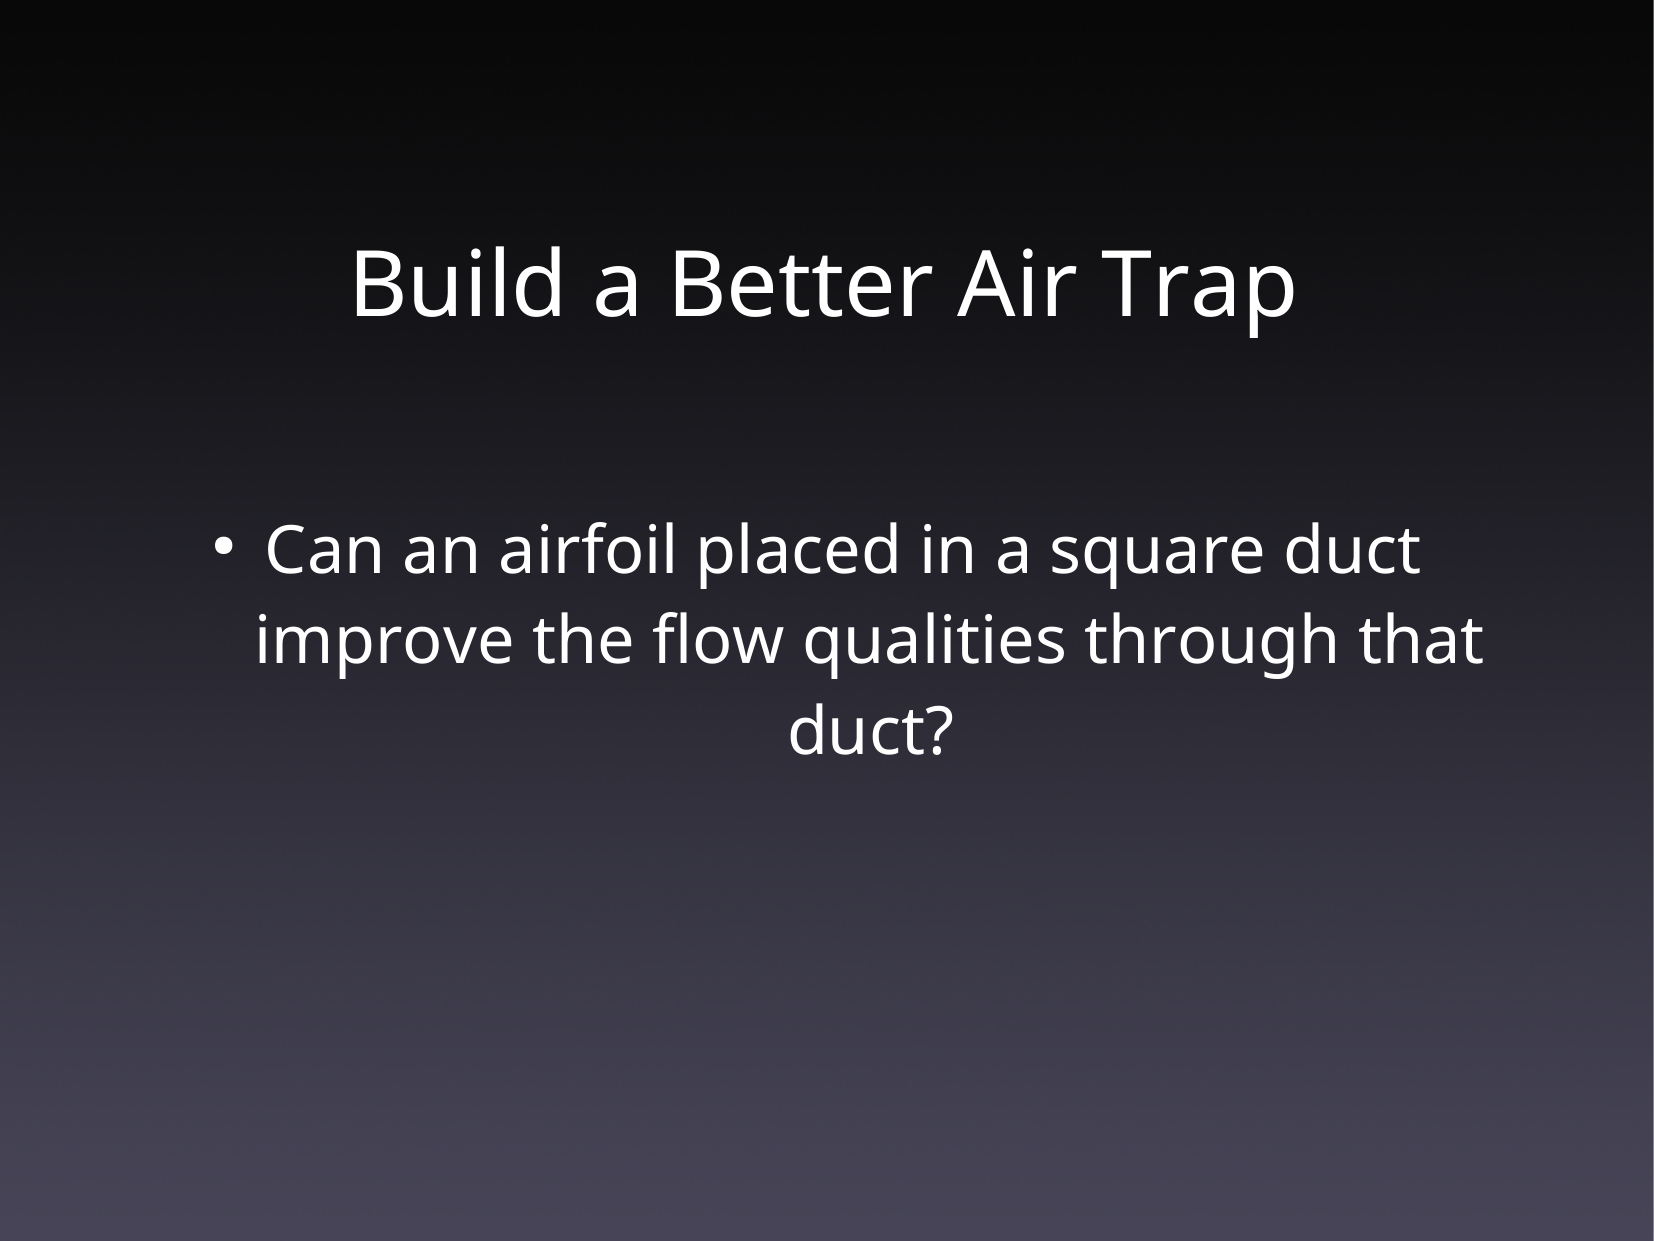

# Build a Better Air Trap
Can an airfoil placed in a square duct improve the flow qualities through that duct?